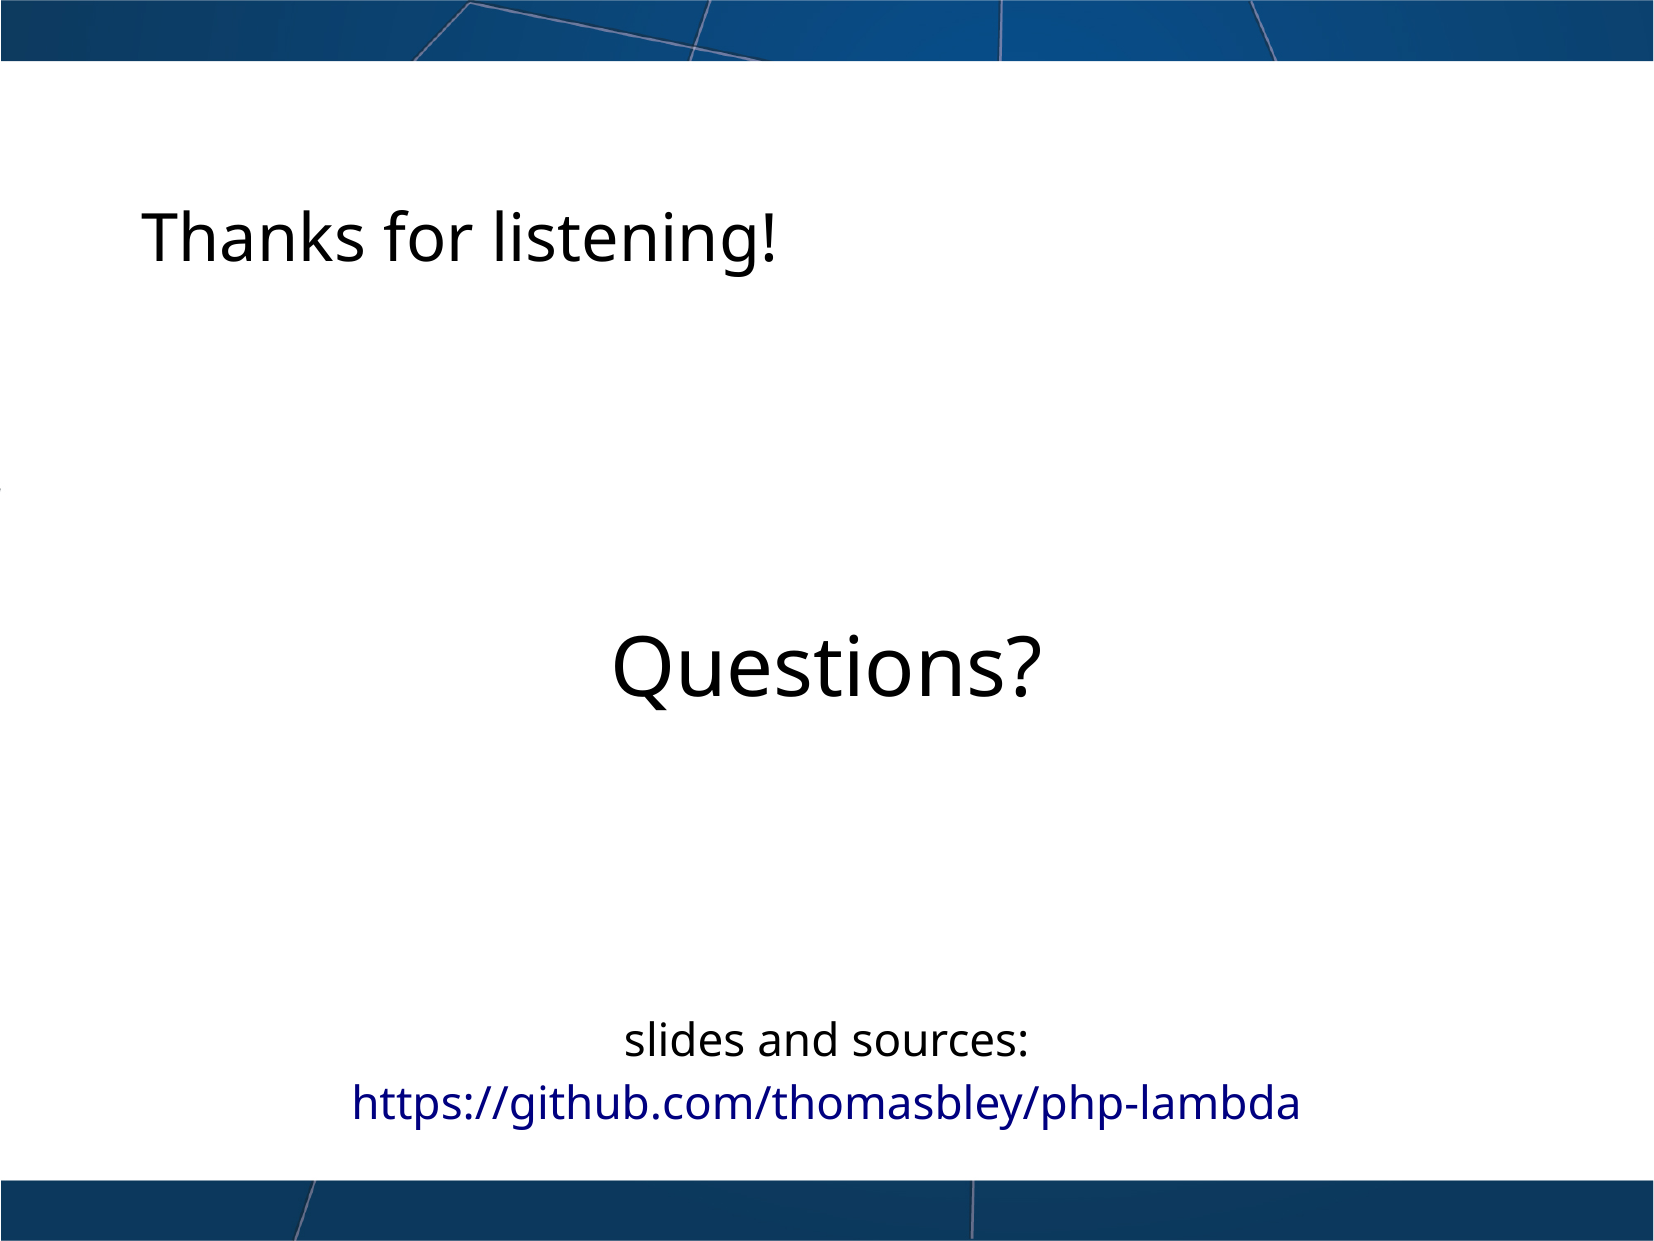

# Thanks for listening!
Questions?
slides and sources:
https://github.com/thomasbley/php-lambda